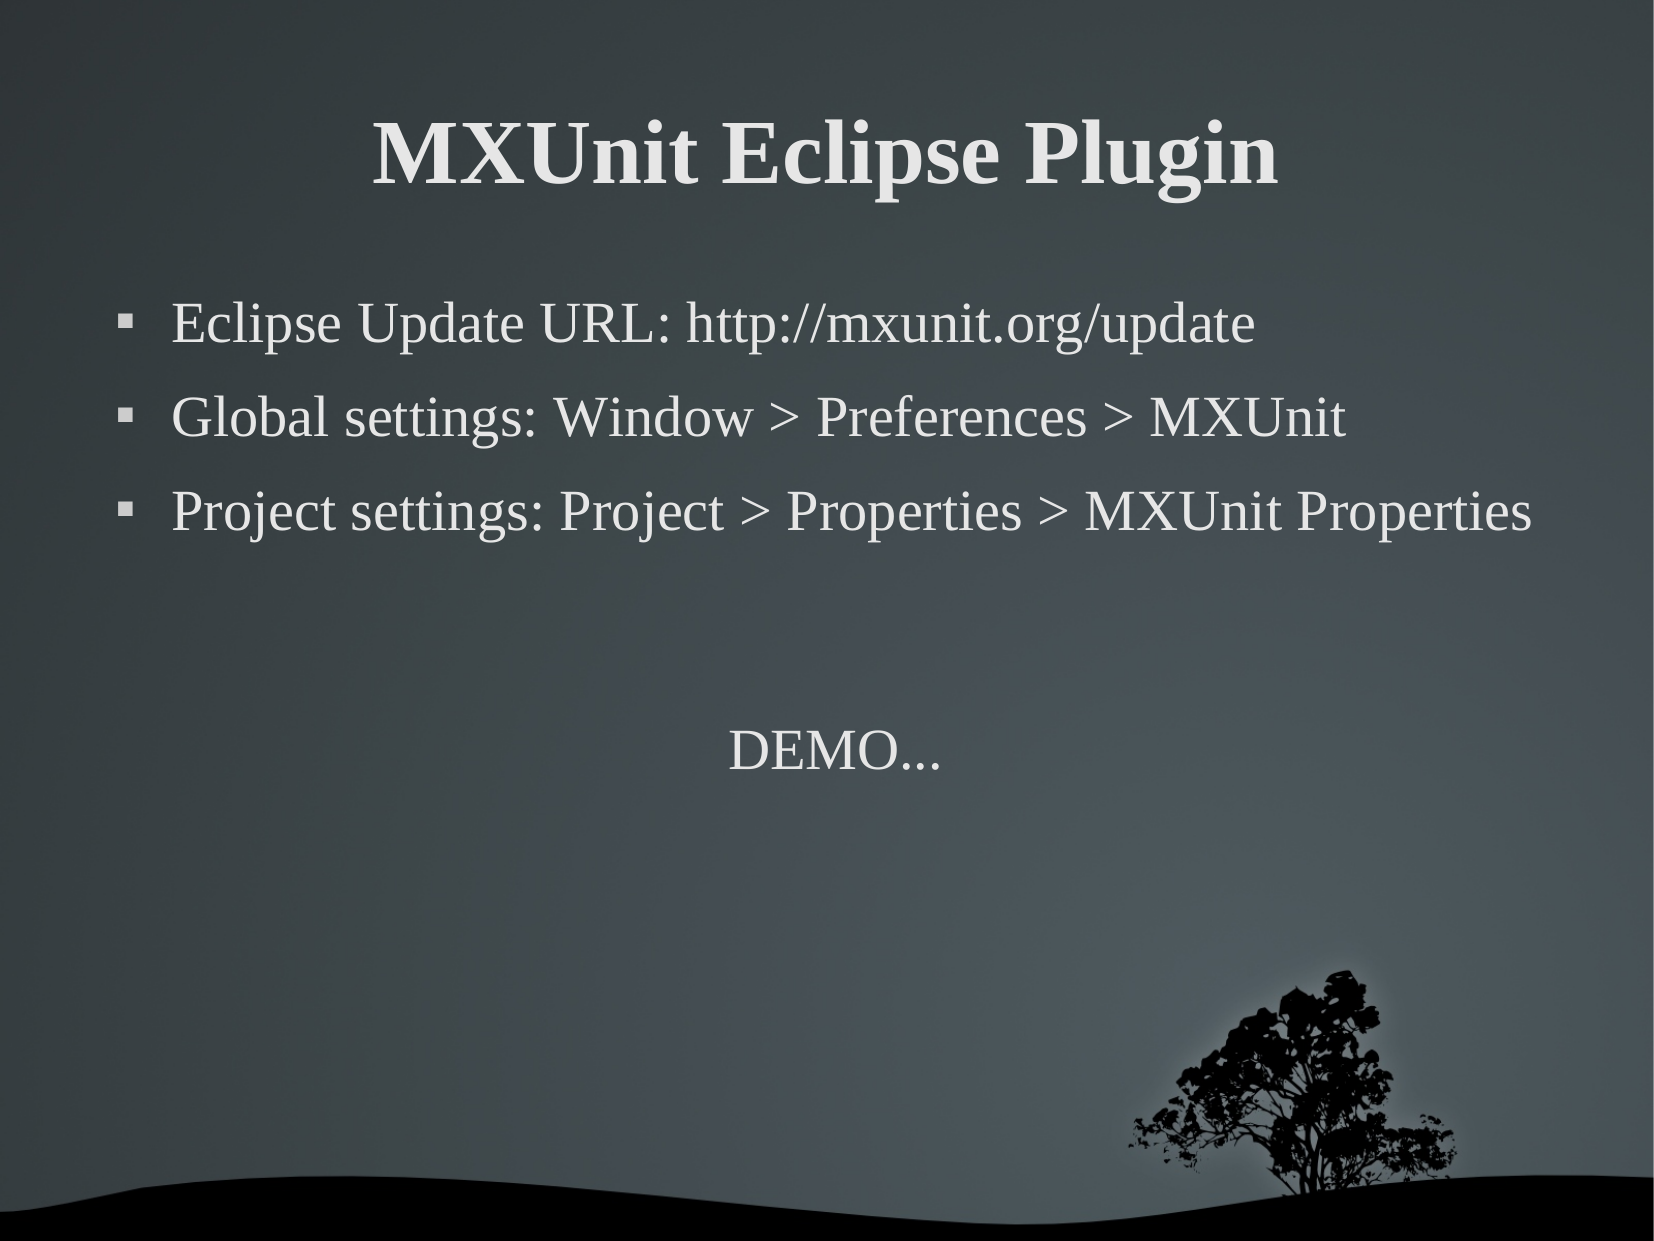

# MXUnit Eclipse Plugin
Eclipse Update URL: http://mxunit.org/update
Global settings: Window > Preferences > MXUnit
Project settings: Project > Properties > MXUnit Properties
DEMO...